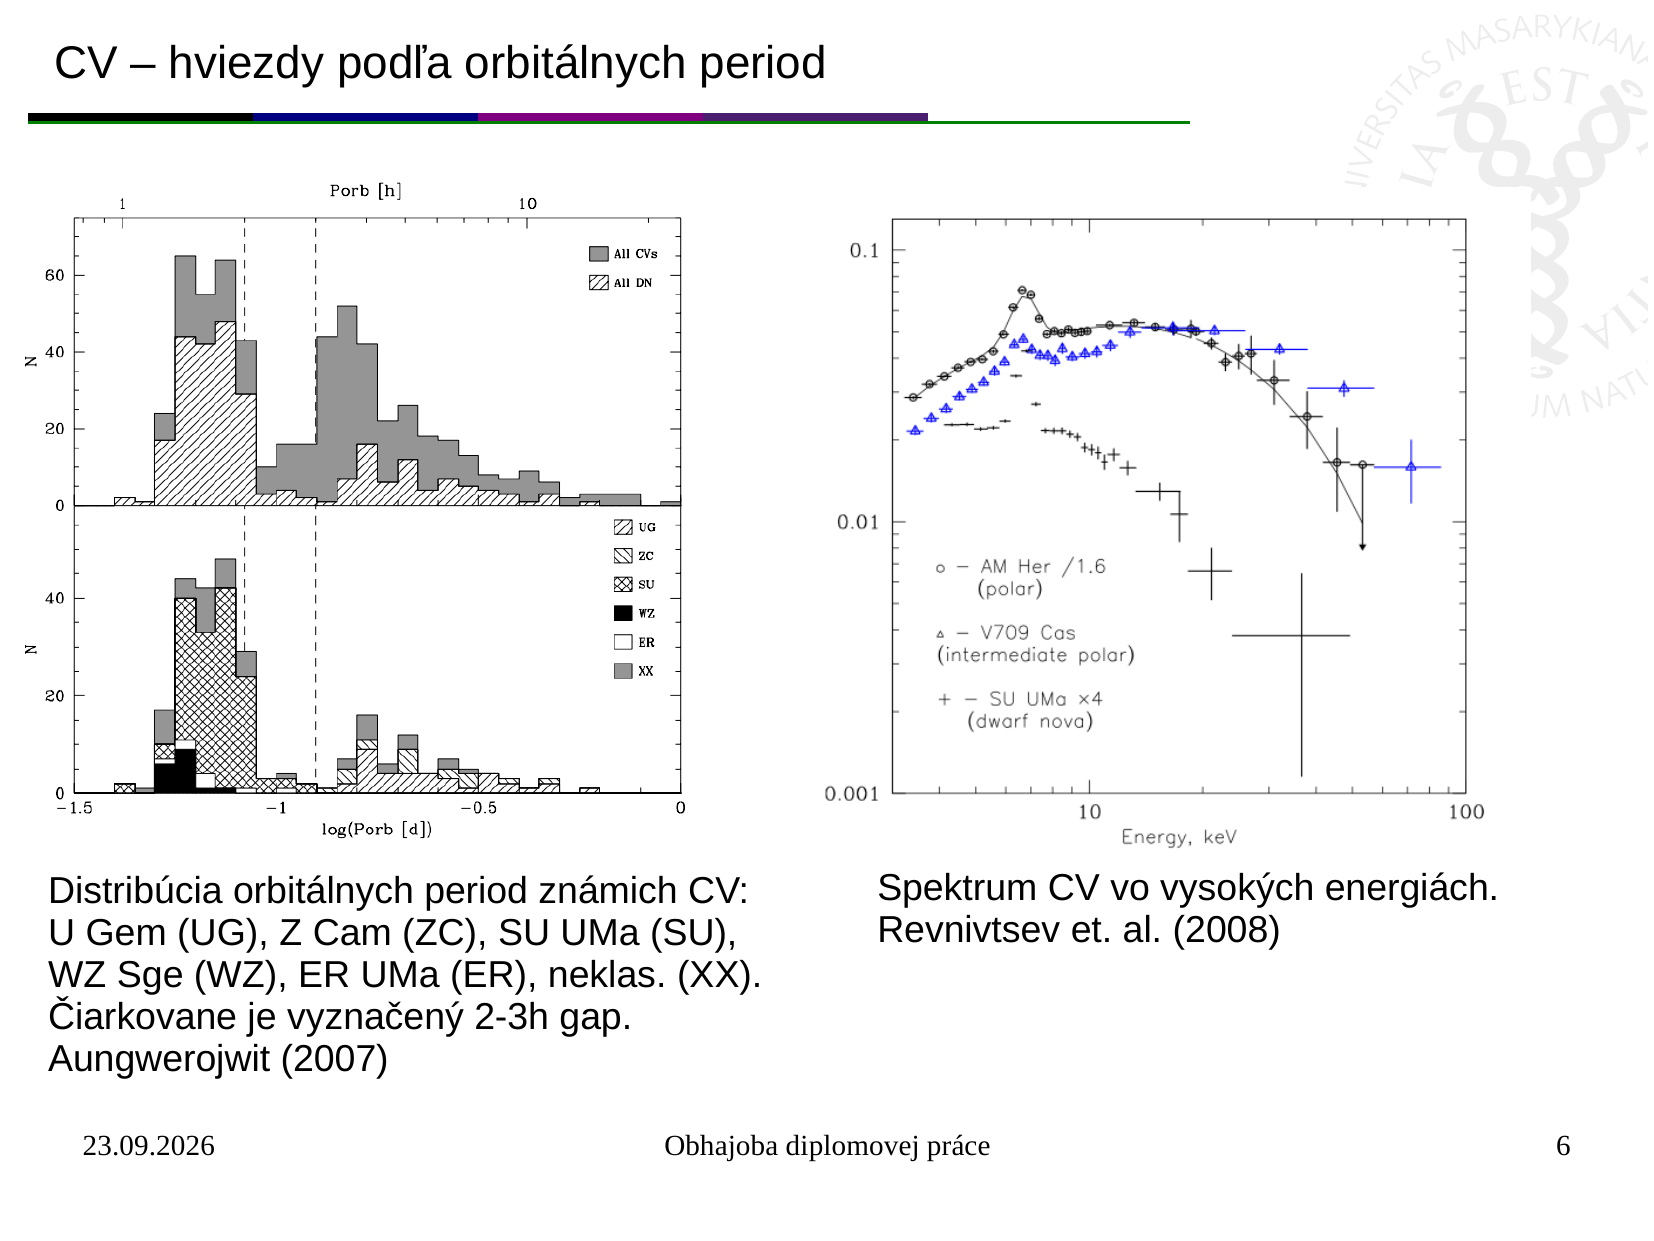

CV – hviezdy podľa orbitálnych period
Spektrum CV vo vysokých energiách.
Revnivtsev et. al. (2008)
Distribúcia orbitálnych period známich CV:
U Gem (UG), Z Cam (ZC), SU UMa (SU),
WZ Sge (WZ), ER UMa (ER), neklas. (XX).
Čiarkovane je vyznačený 2-3h gap.
Aungwerojwit (2007)
Obhajoba diplomovej práce
6